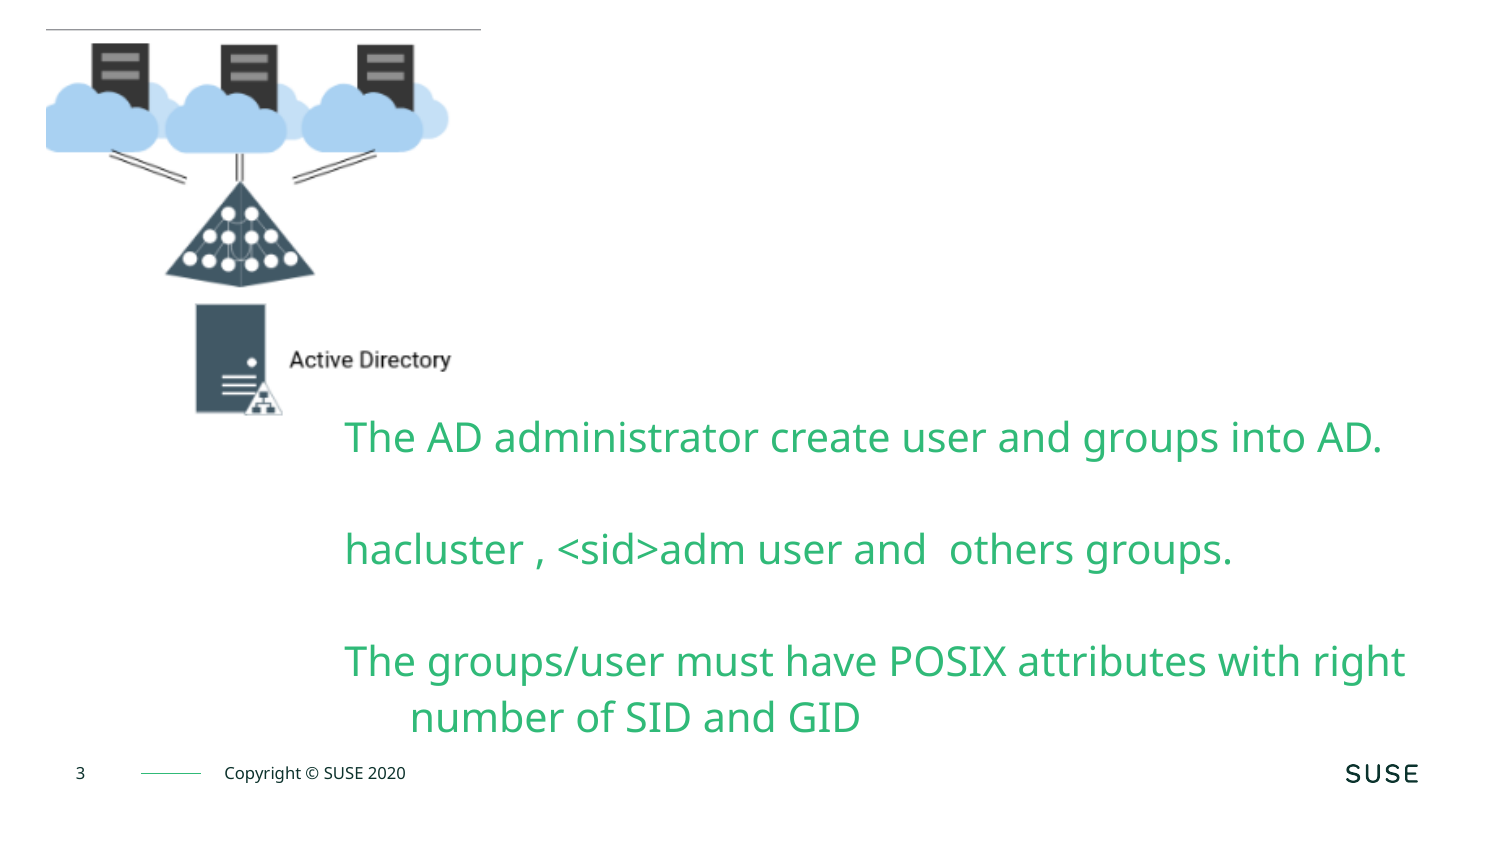

# The AD administrator create user and groups into AD.
hacluster , <sid>adm user and others groups.
The groups/user must have POSIX attributes with right number of SID and GID